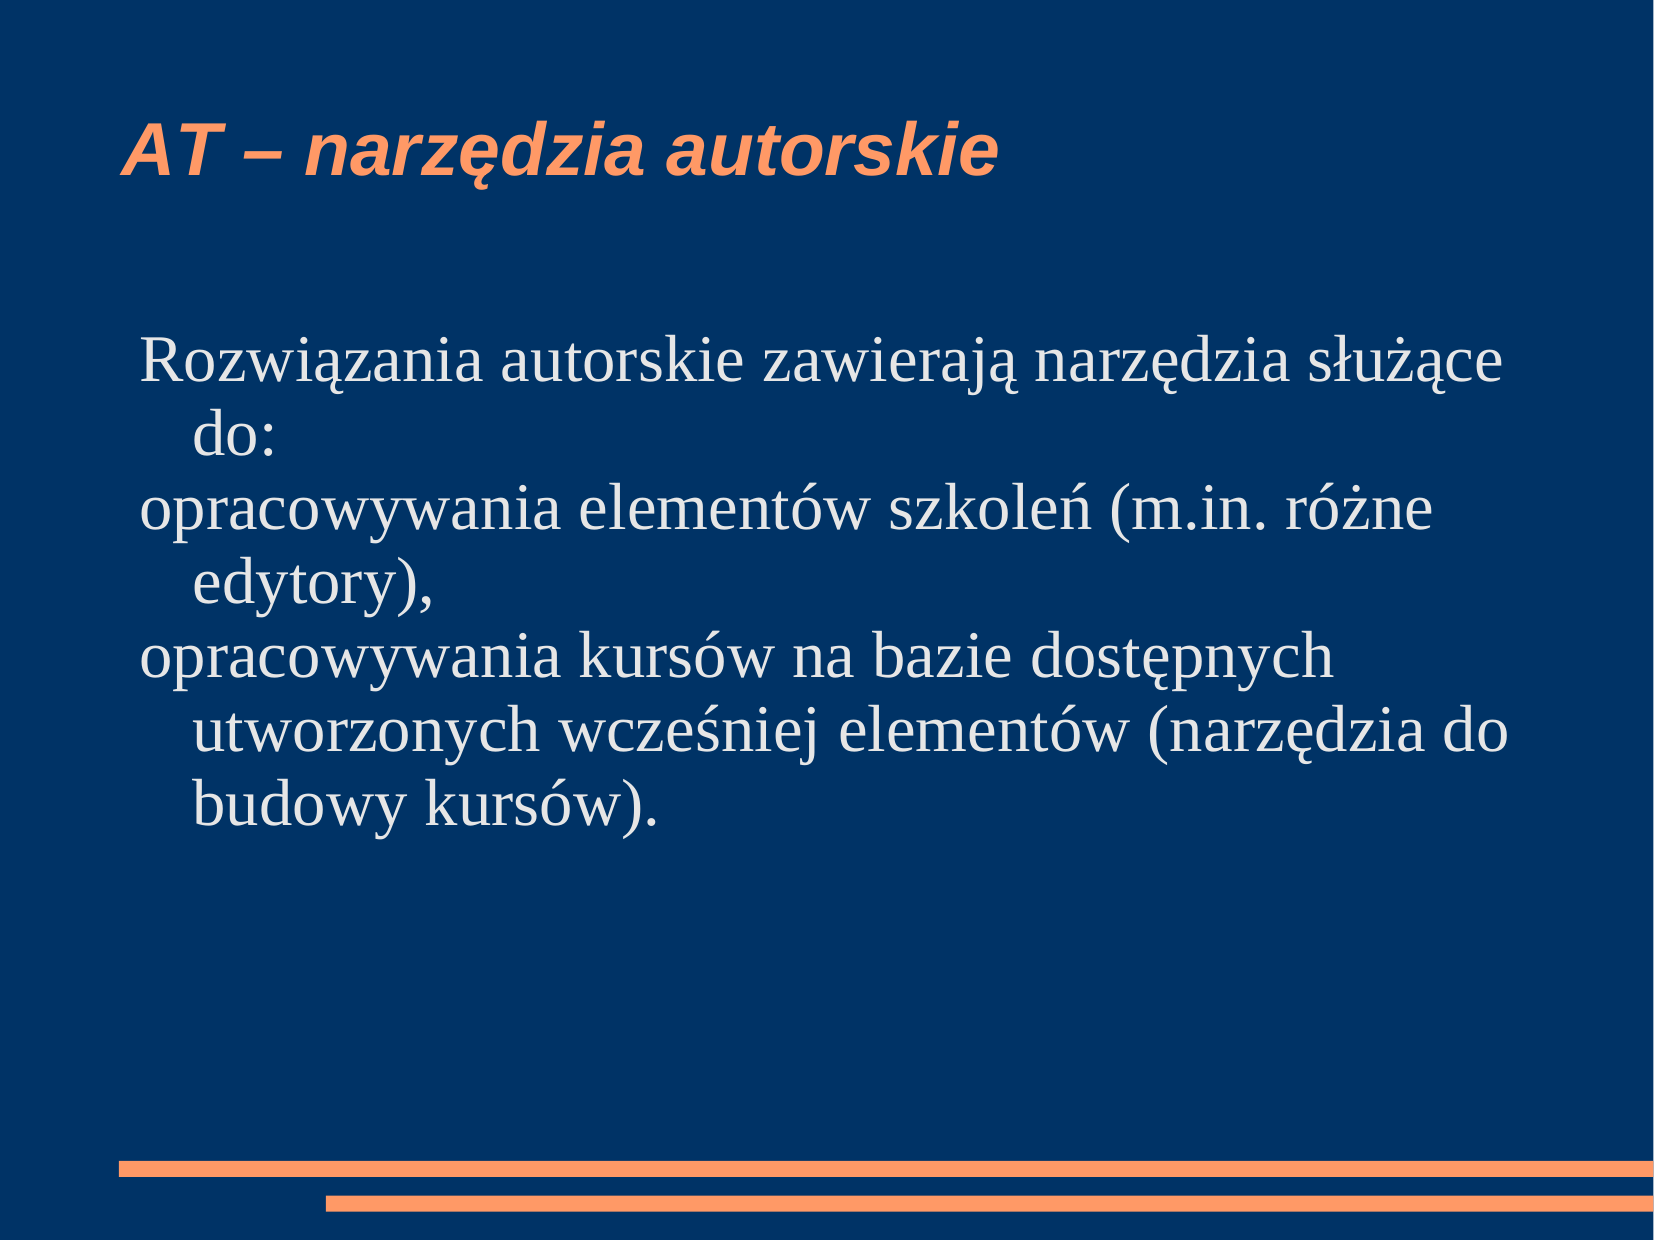

# AT – narzędzia autorskie
Rozwiązania autorskie zawierają narzędzia służące do:
opracowywania elementów szkoleń (m.in. różne edytory),
opracowywania kursów na bazie dostępnych utworzonych wcześniej elementów (narzędzia do budowy kursów).